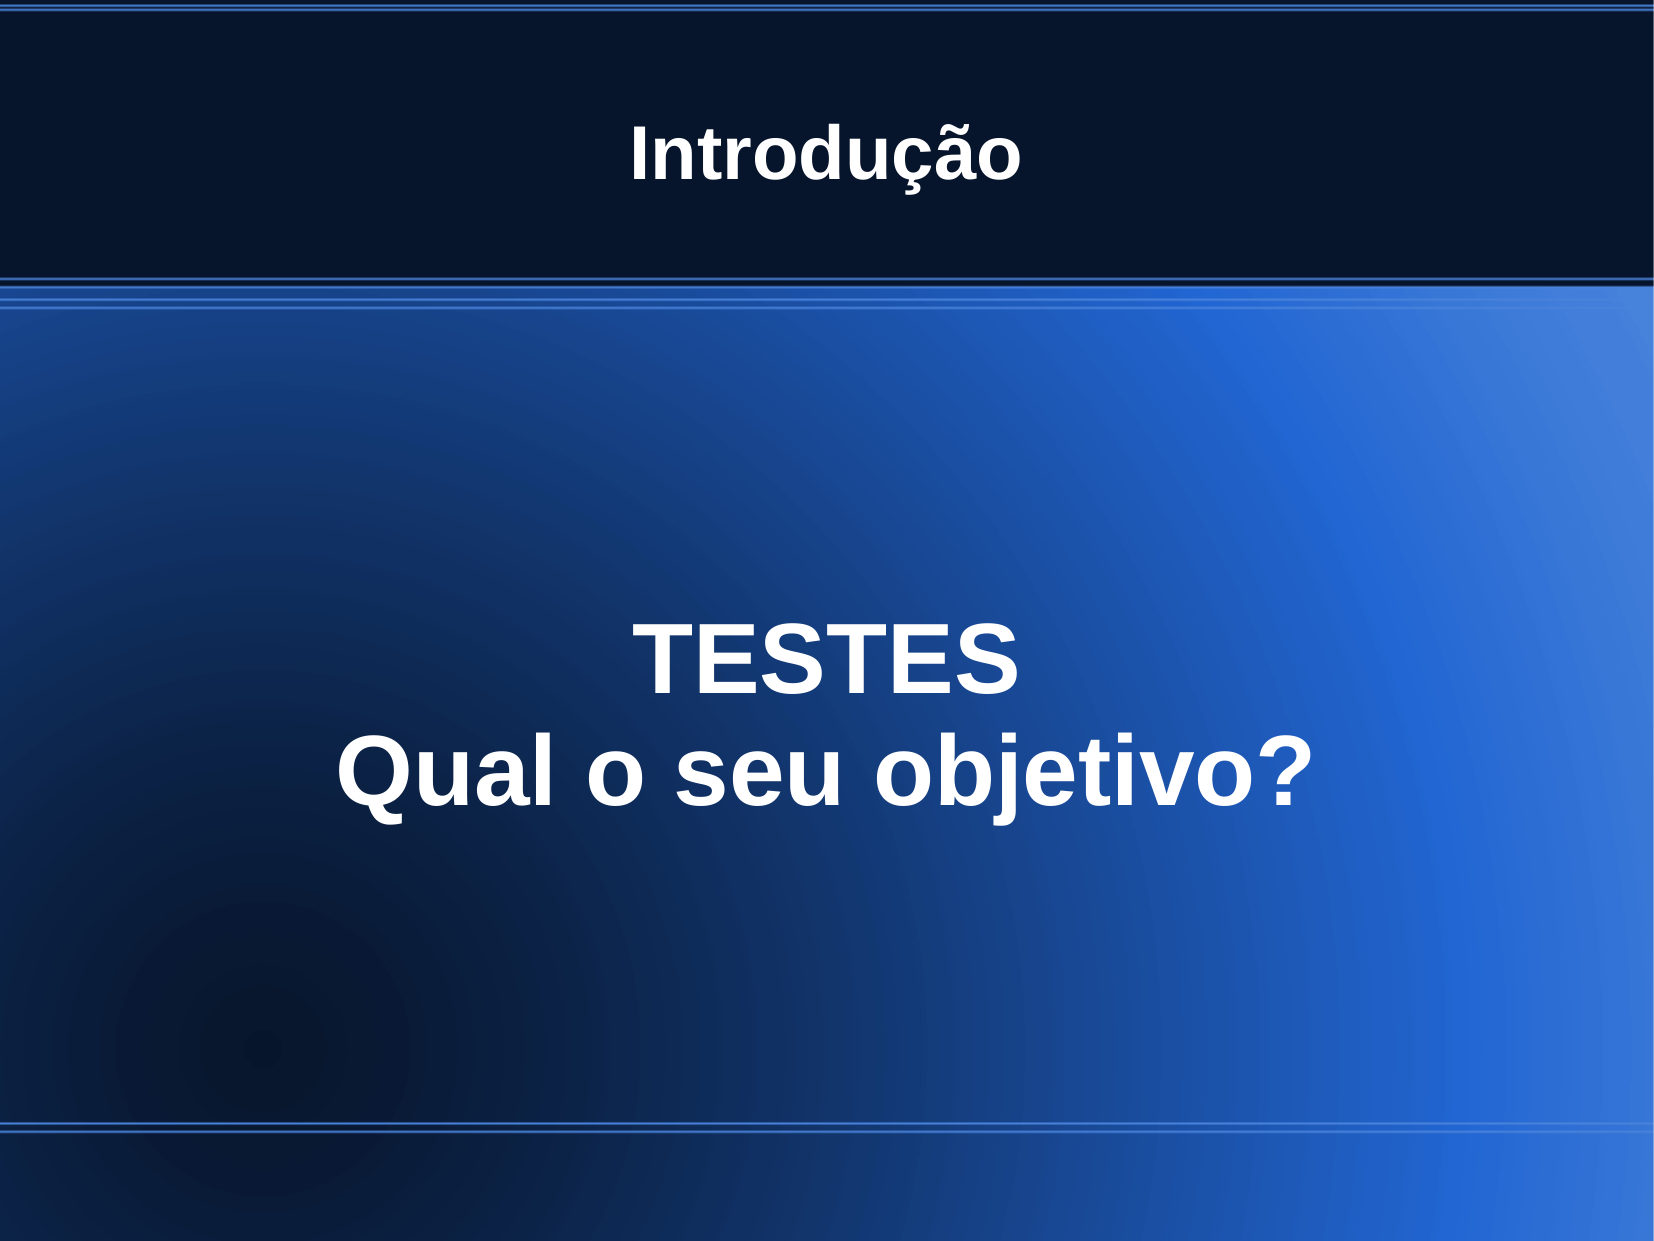

# Introdução
TESTES
Qual o seu objetivo?